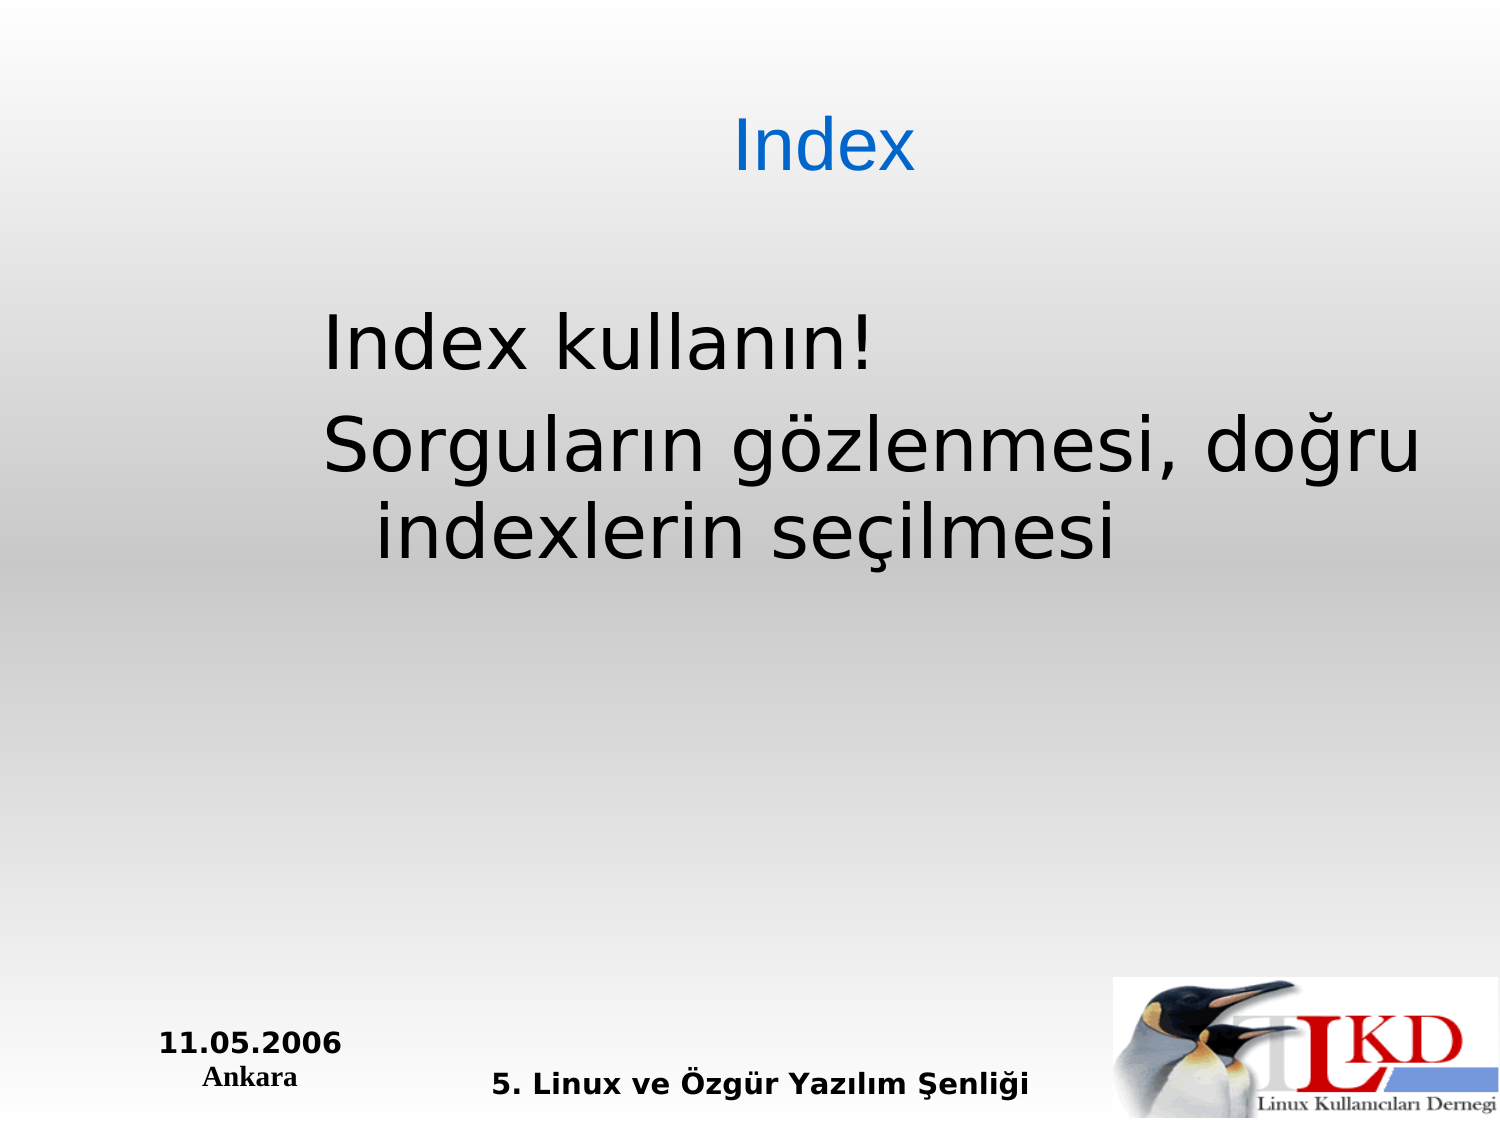

# Index
Index kullanın!
Sorguların gözlenmesi, doğru indexlerin seçilmesi